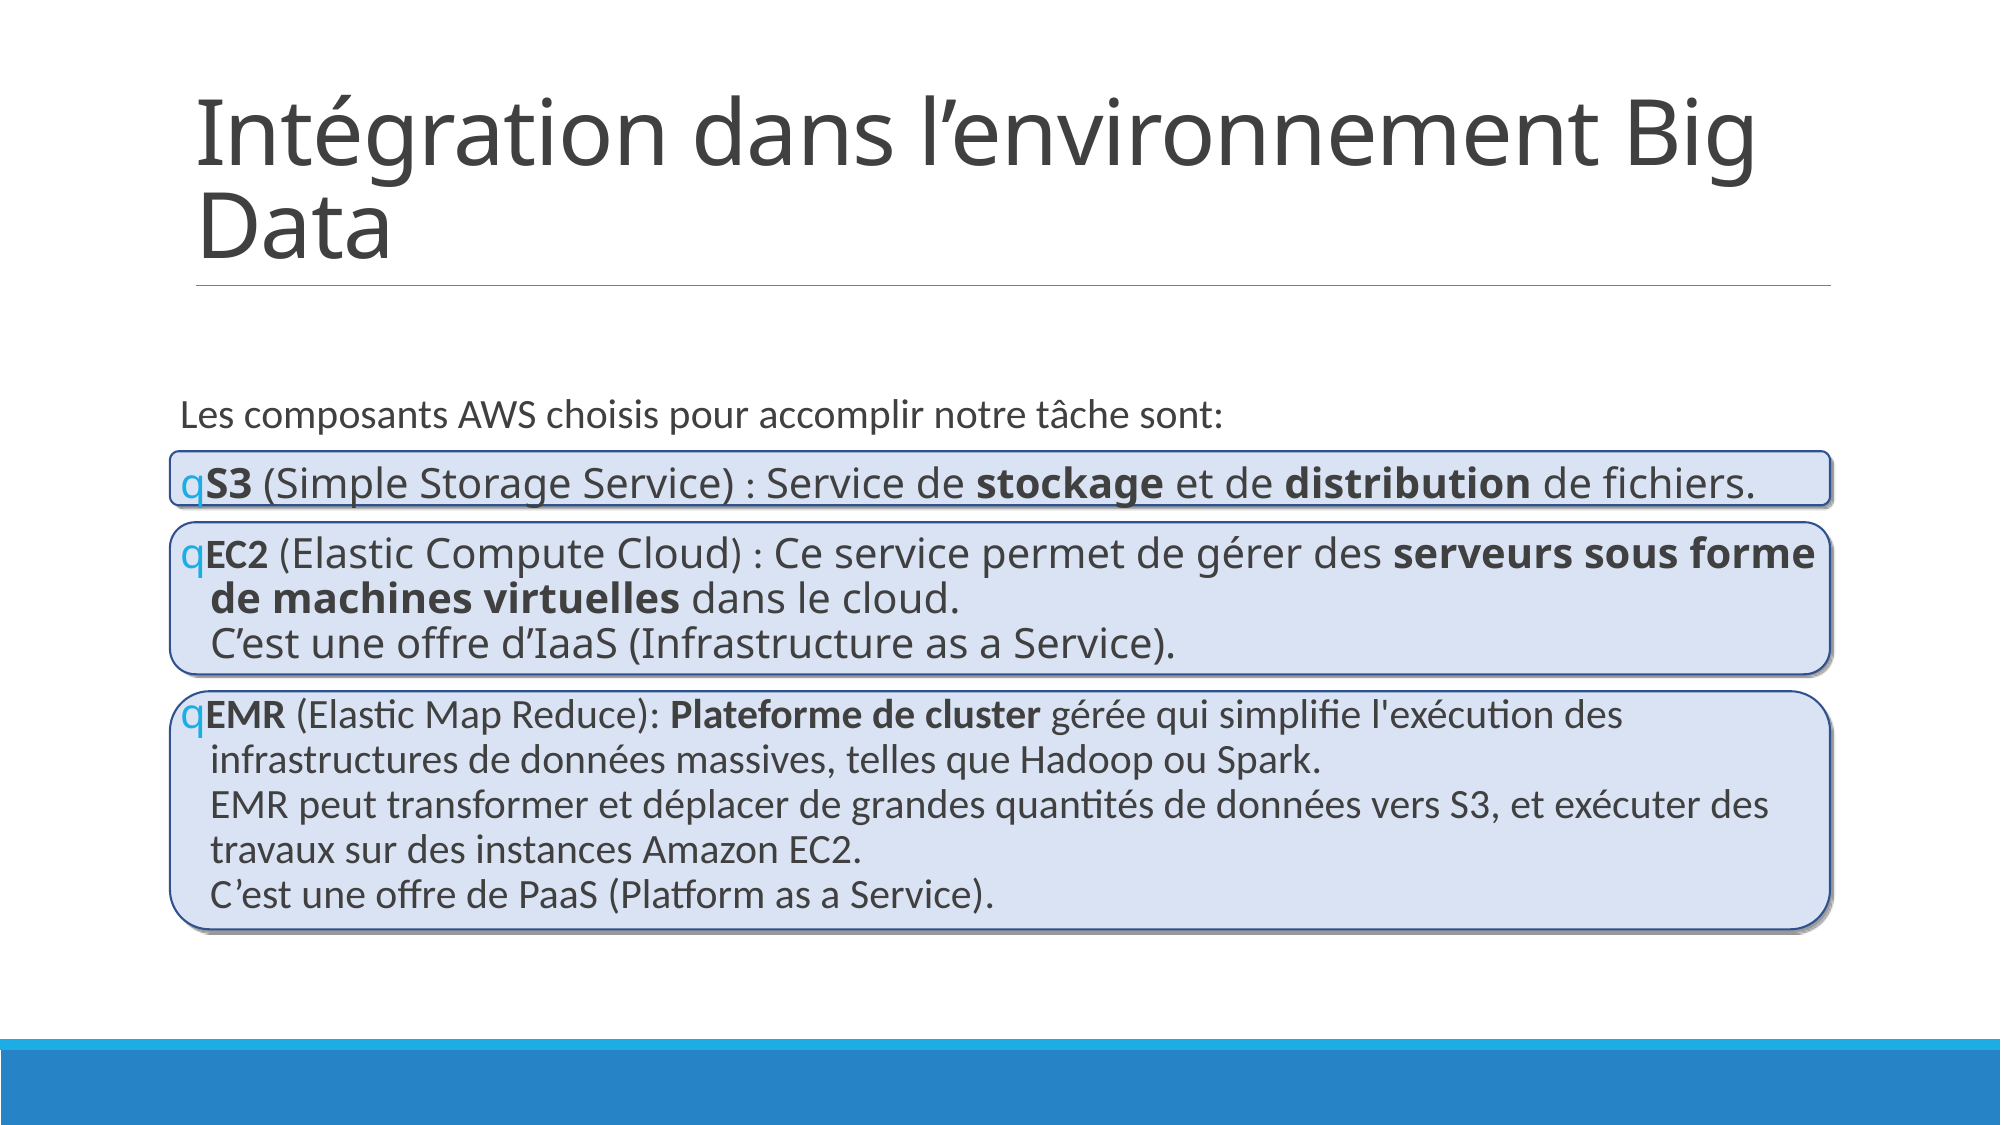

# Intégration dans l’environnement Big Data
Les composants AWS choisis pour accomplir notre tâche sont:
S3 (Simple Storage Service) : Service de stockage et de distribution de fichiers.
EC2 (Elastic Compute Cloud) : Ce service permet de gérer des serveurs sous forme de machines virtuelles dans le cloud.
C’est une offre d’IaaS (Infrastructure as a Service).
EMR (Elastic Map Reduce): Plateforme de cluster gérée qui simplifie l'exécution des infrastructures de données massives, telles que Hadoop ou Spark.
EMR peut transformer et déplacer de grandes quantités de données vers S3, et exécuter des travaux sur des instances Amazon EC2.
C’est une offre de PaaS (Platform as a Service).